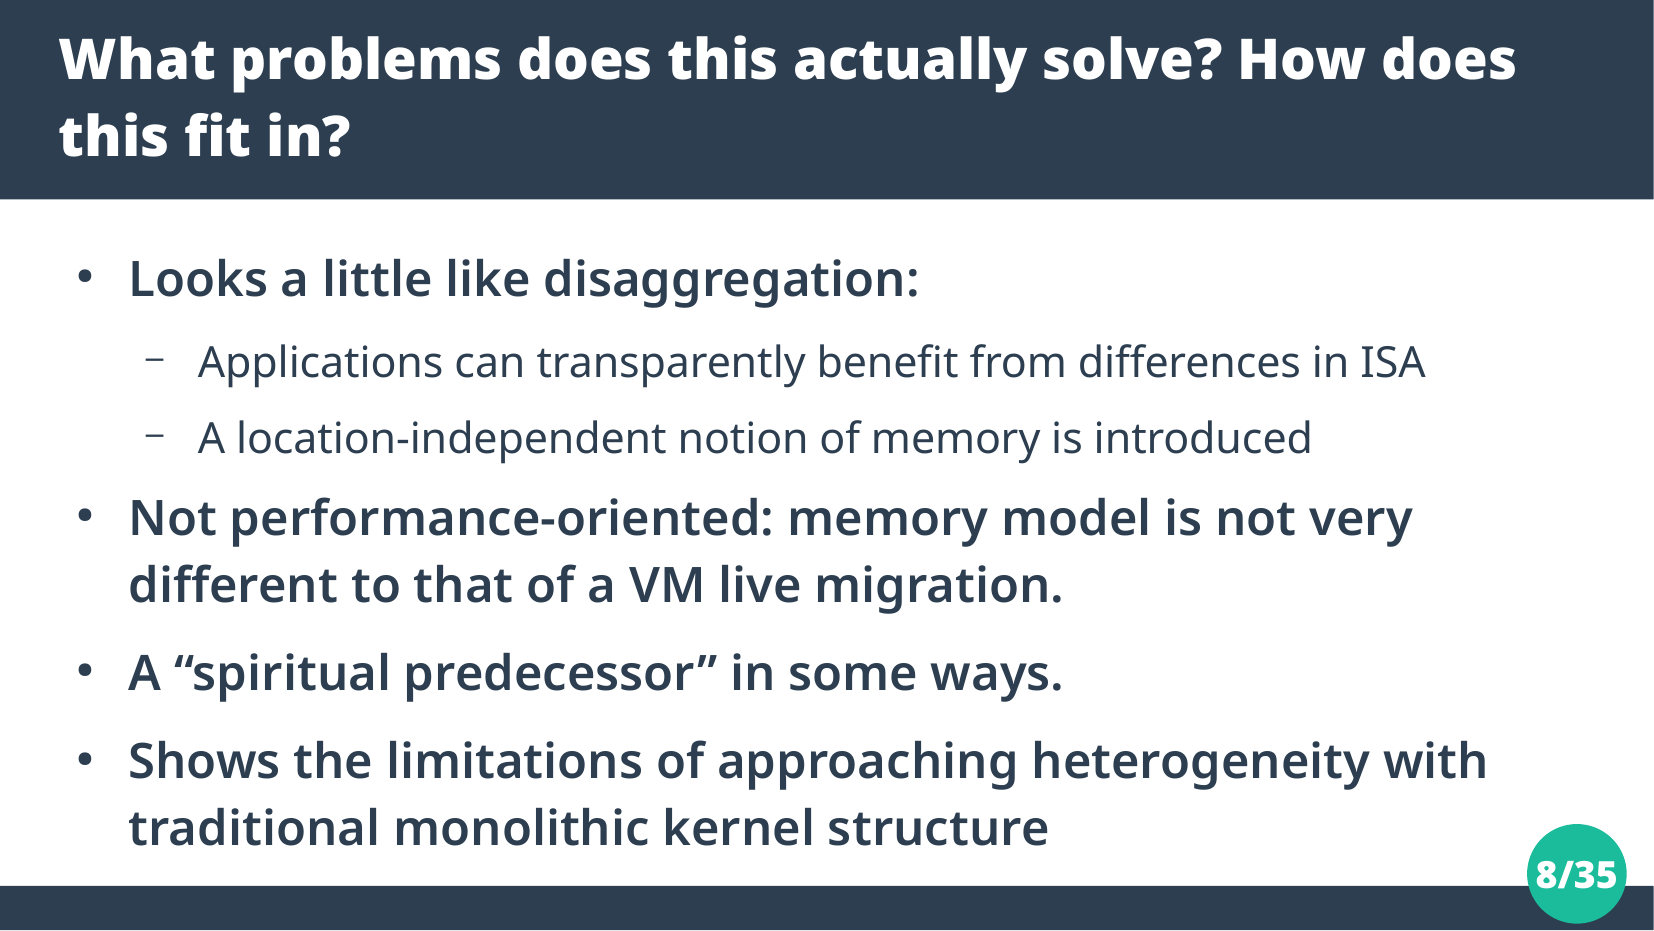

# What problems does this actually solve? How does this fit in?
Looks a little like disaggregation:
Applications can transparently benefit from differences in ISA
A location-independent notion of memory is introduced
Not performance-oriented: memory model is not very different to that of a VM live migration.
A “spiritual predecessor” in some ways.
Shows the limitations of approaching heterogeneity with traditional monolithic kernel structure